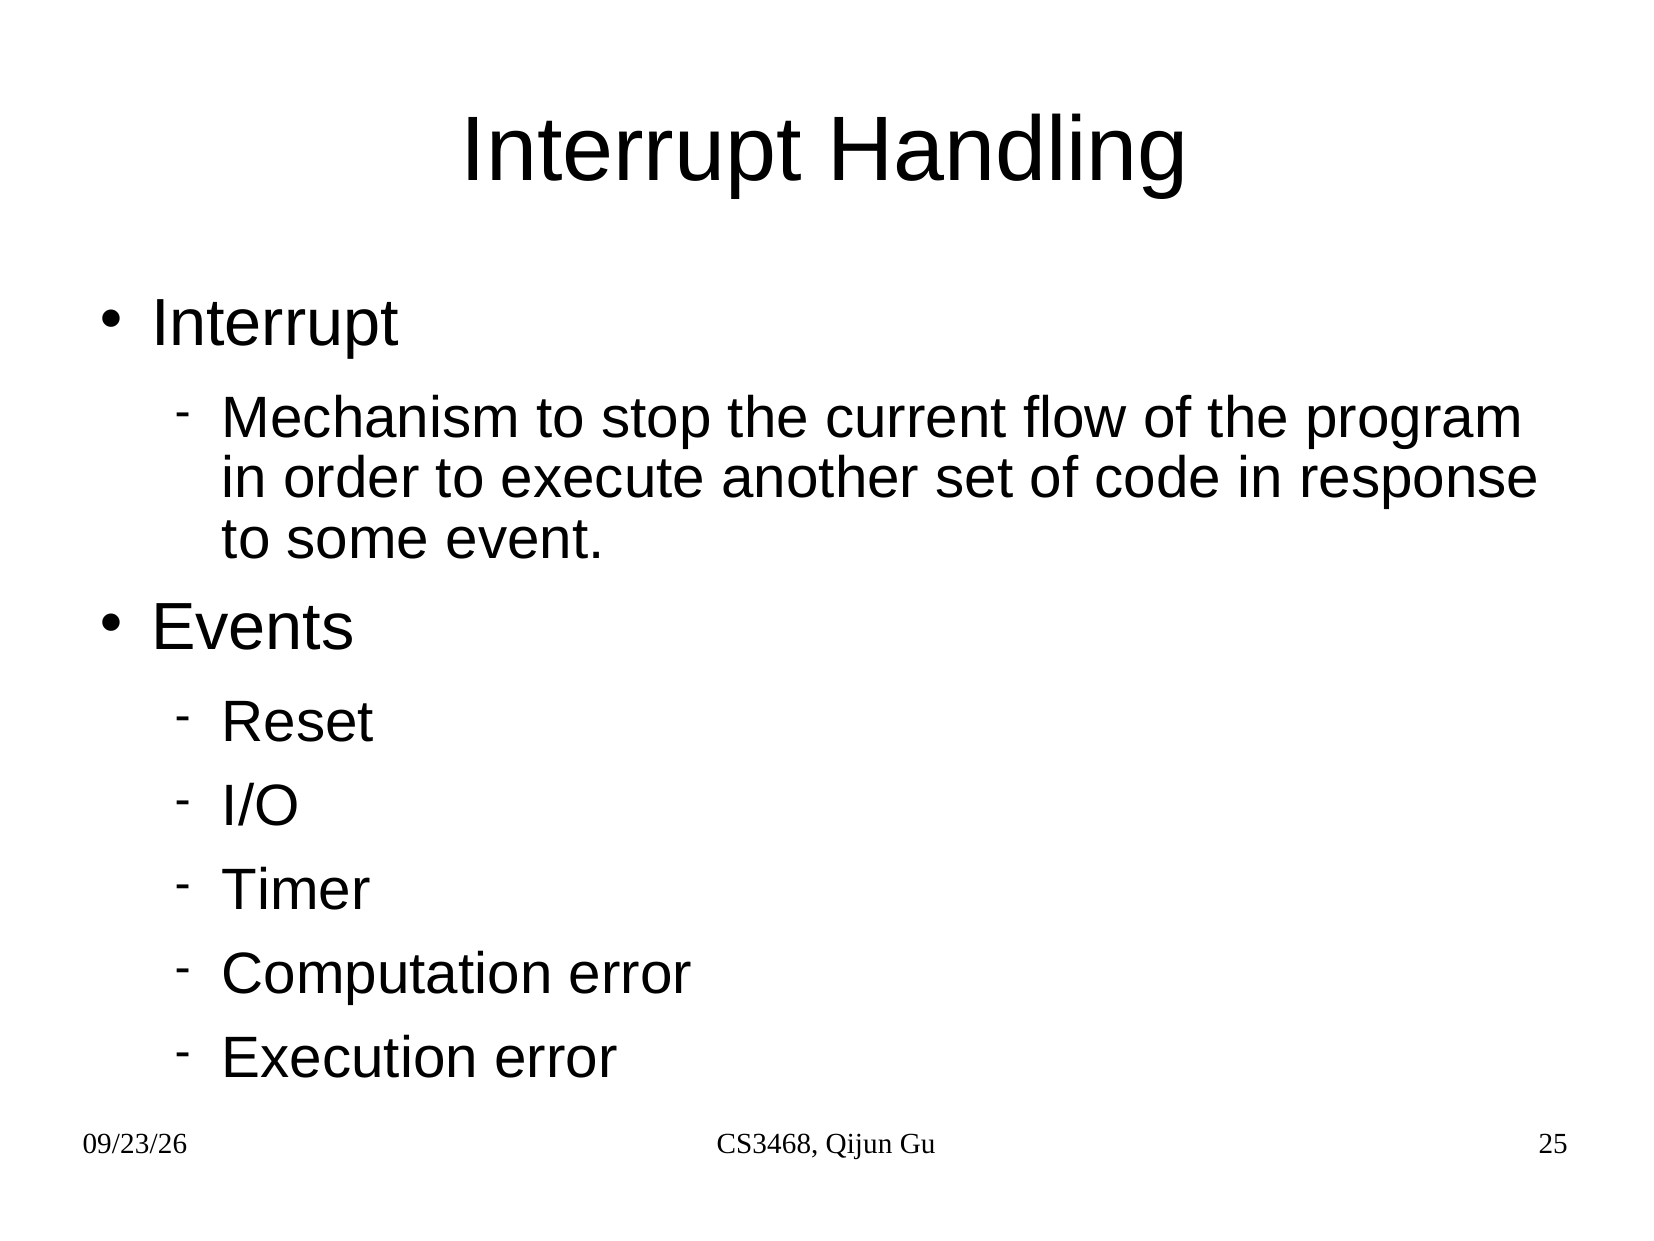

# Interrupt Handling
Interrupt
Mechanism to stop the current flow of the program in order to execute another set of code in response to some event.
Events
Reset
I/O
Timer
Computation error
Execution error
CS3468, Qijun Gu
25